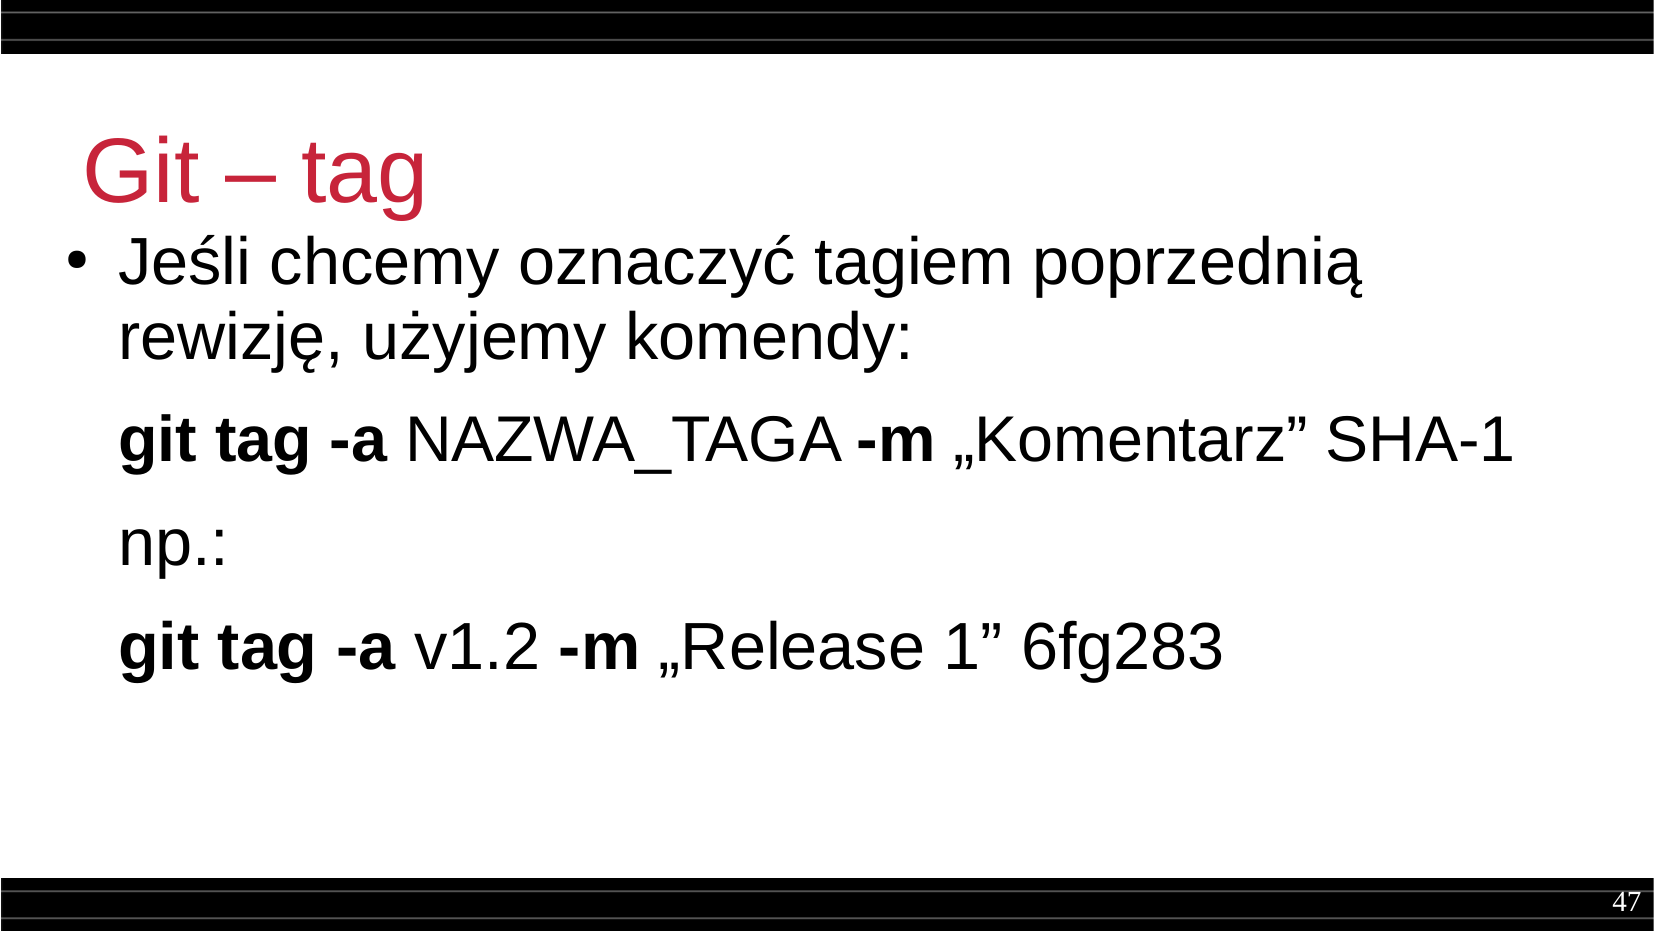

# Git – tag
Jeśli chcemy oznaczyć tagiem poprzednią rewizję, użyjemy komendy:
git tag -a NAZWA_TAGA -m „Komentarz” SHA-1
np.:
git tag -a v1.2 -m „Release 1” 6fg283